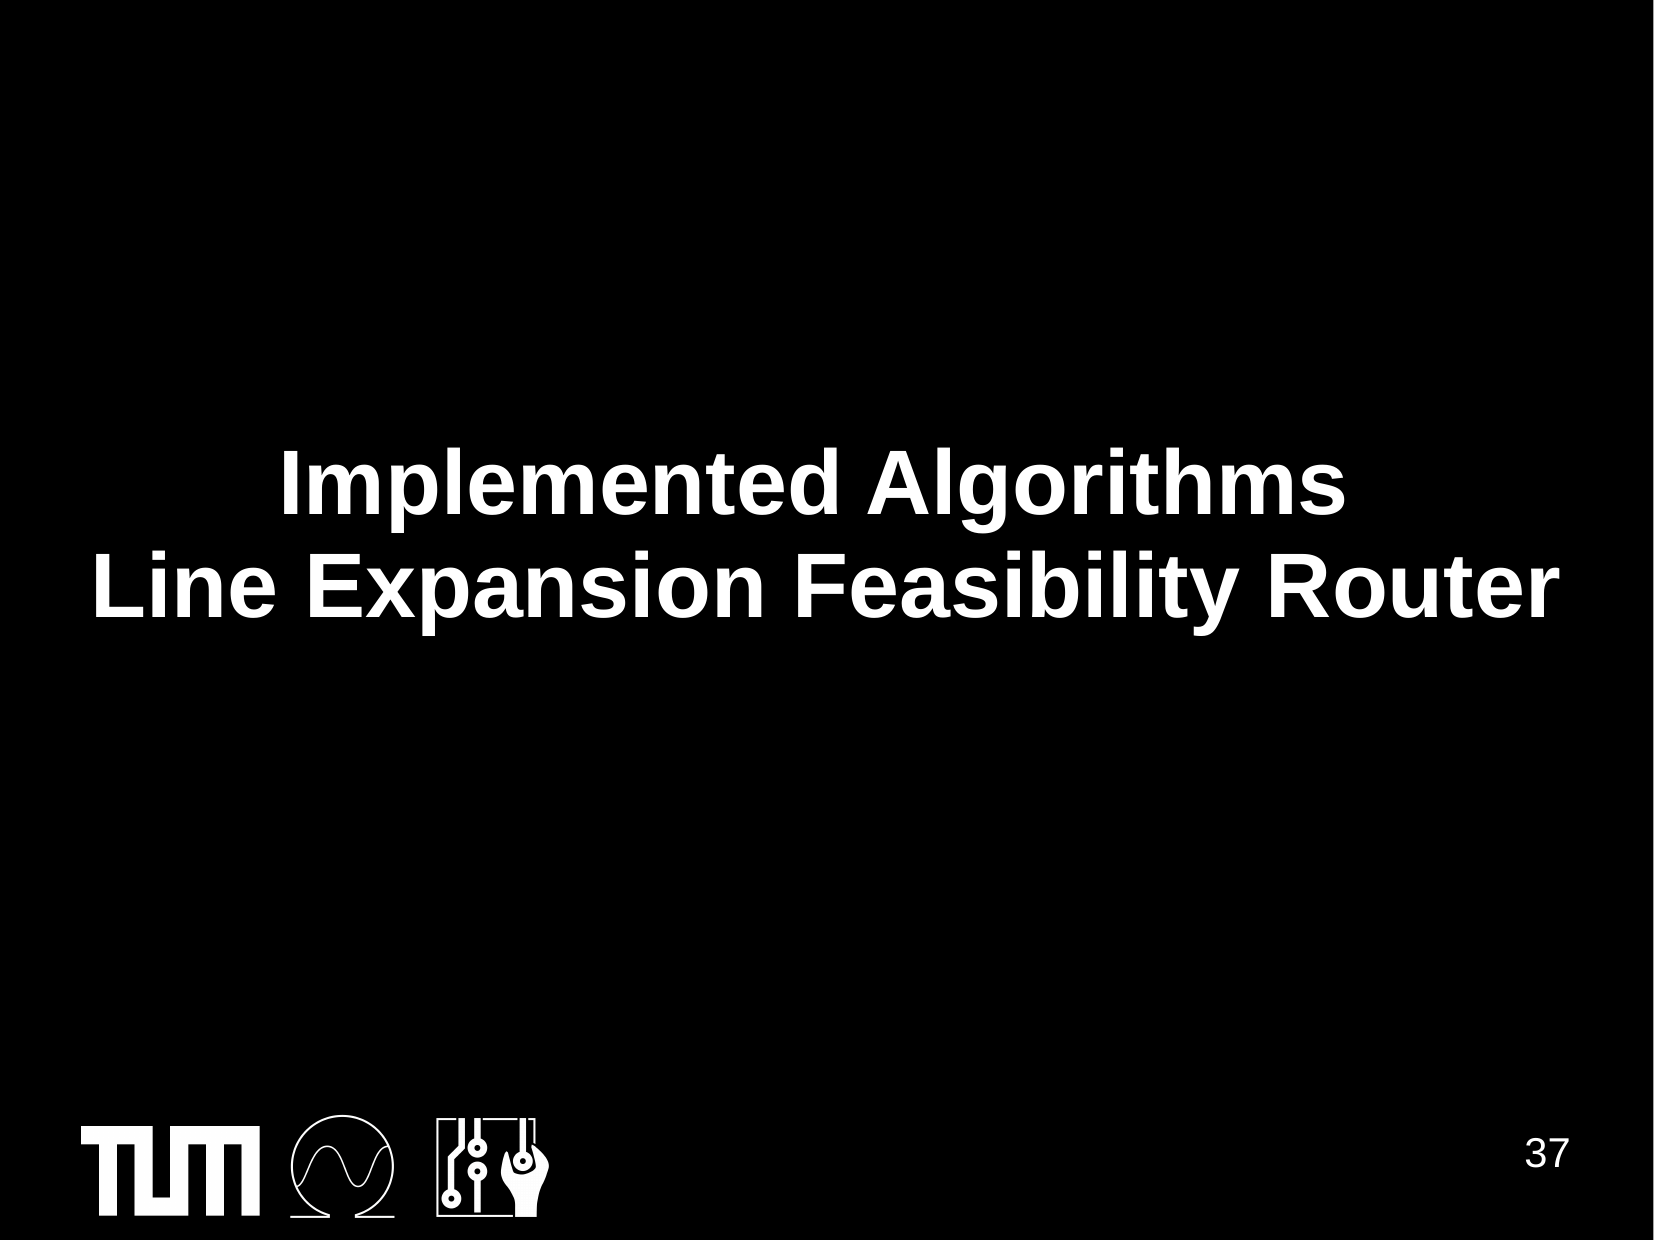

# Implemented Algorithms Line Expansion Feasibility Router
37